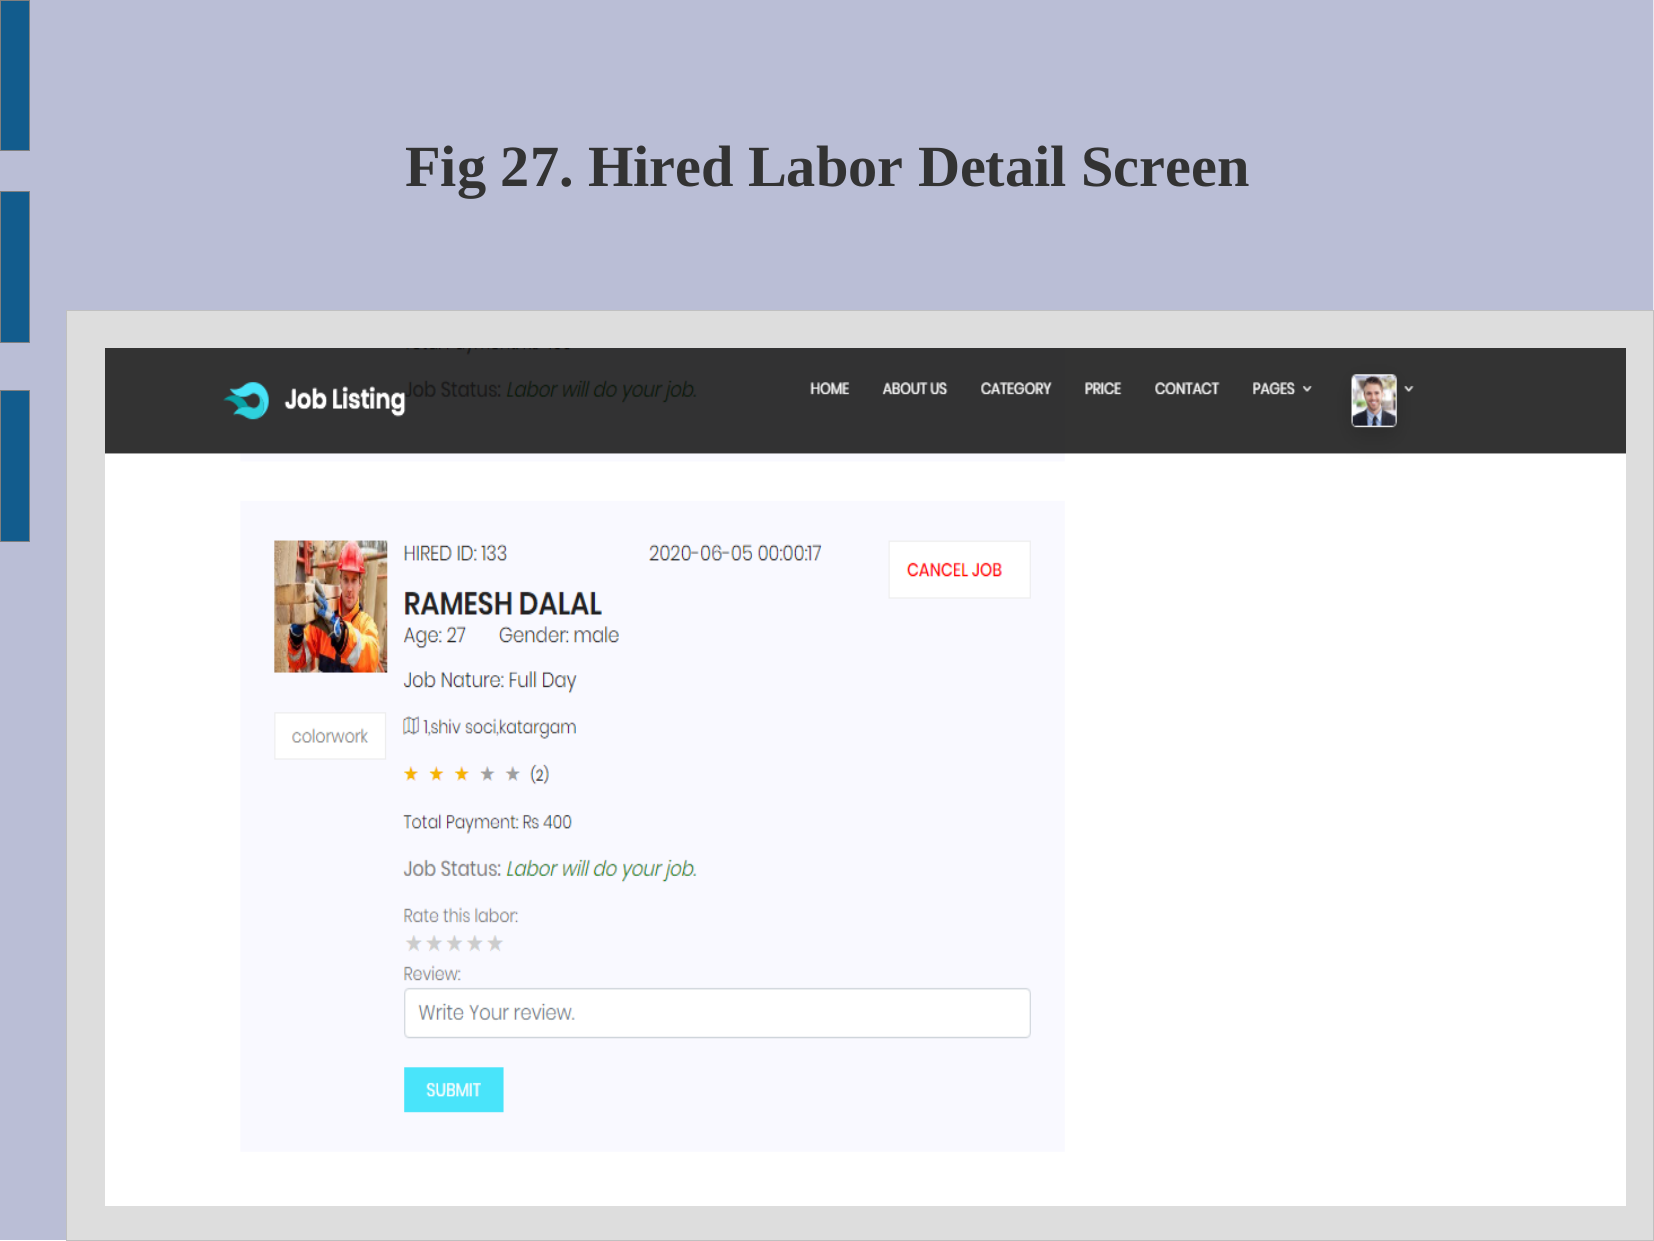

# Fig 27. Hired Labor Detail Screen